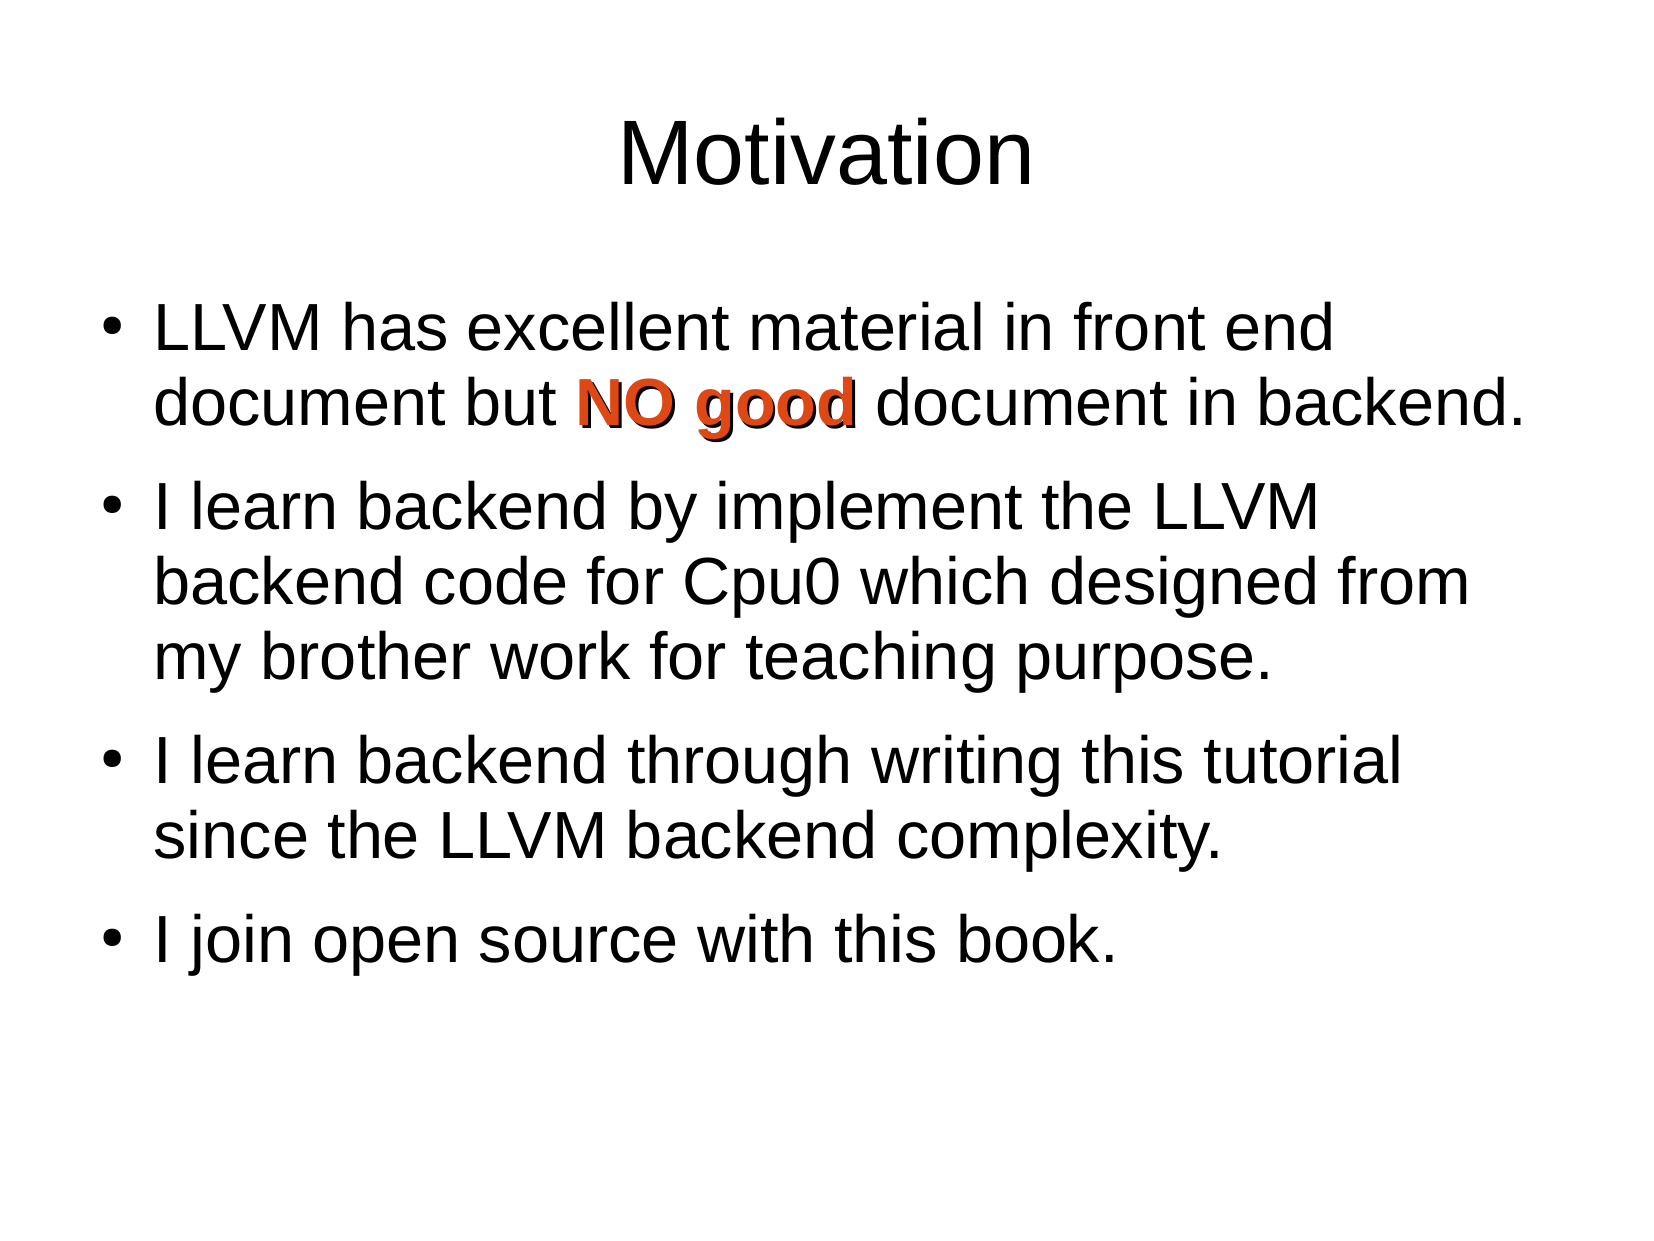

# Motivation
LLVM has excellent material in front end document but NO good document in backend.
I learn backend by implement the LLVM backend code for Cpu0 which designed from my brother work for teaching purpose.
I learn backend through writing this tutorial since the LLVM backend complexity.
I join open source with this book.